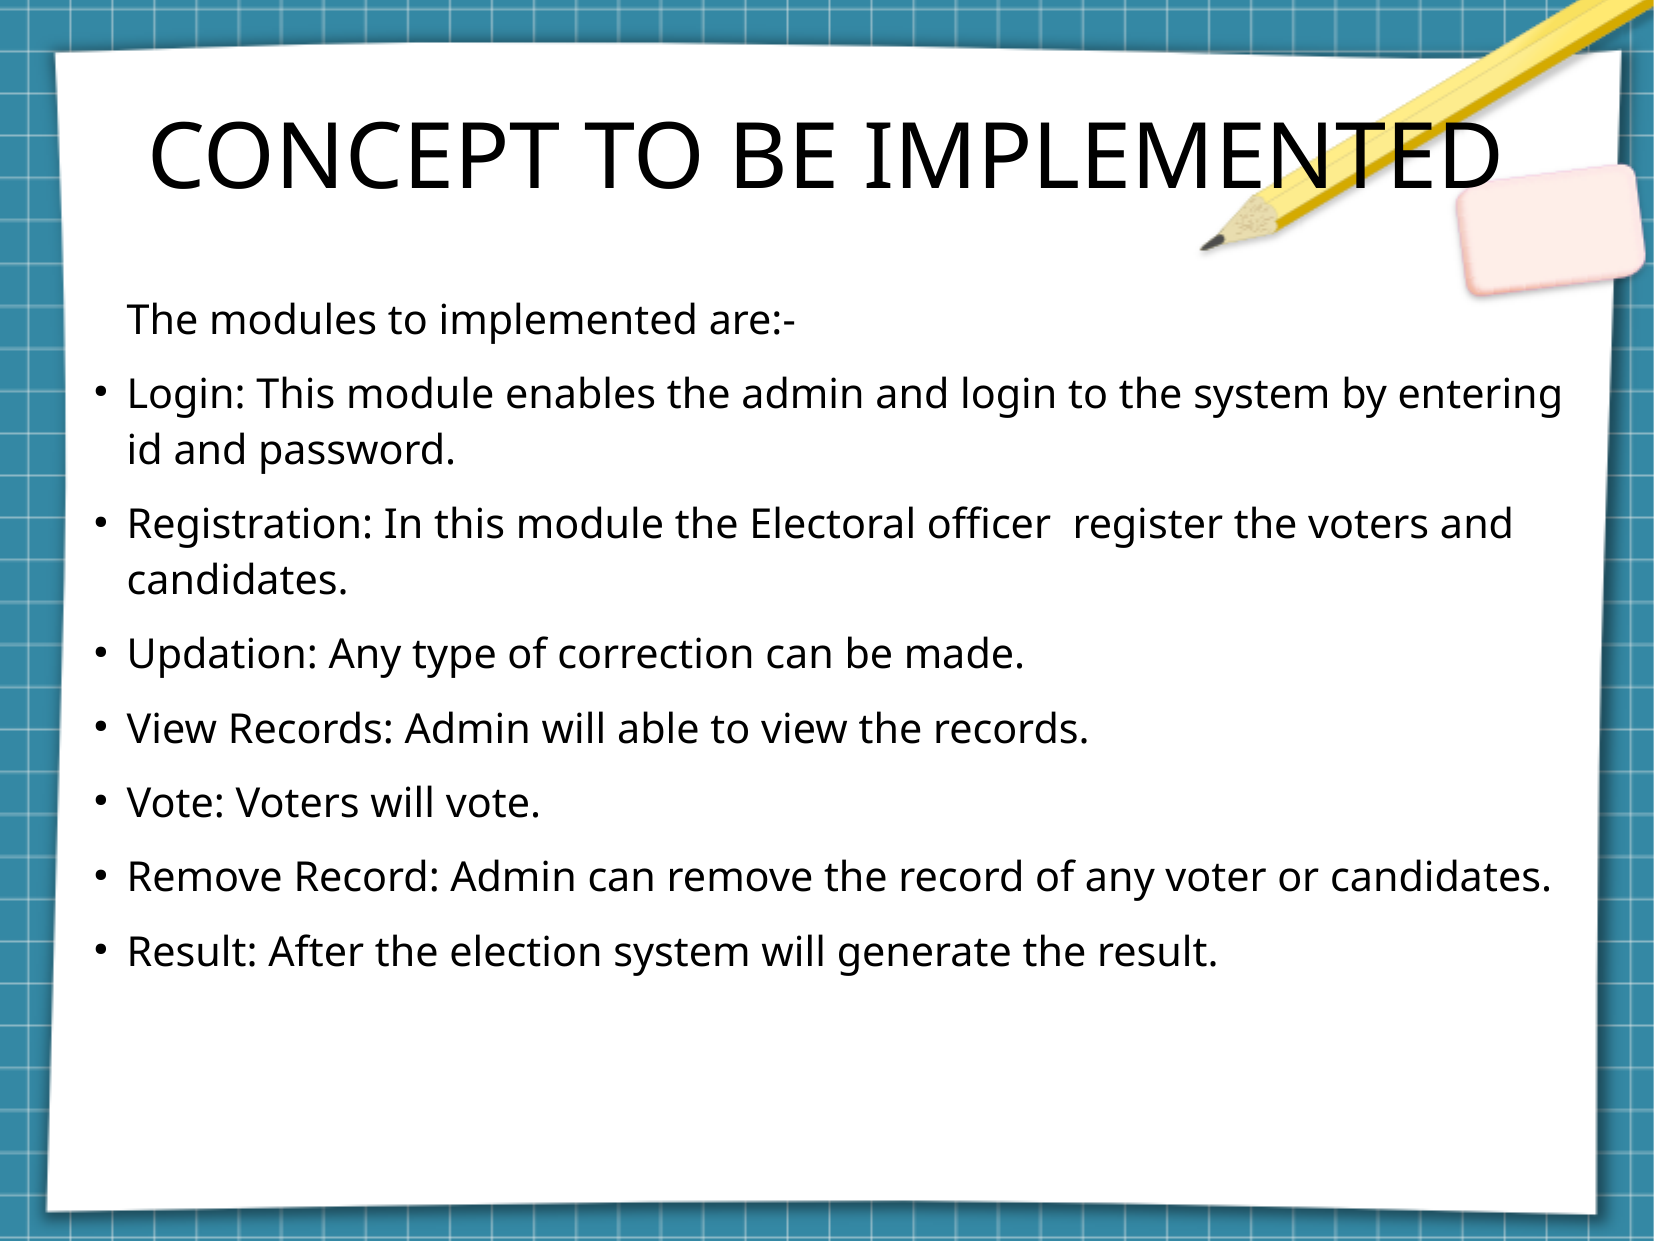

# CONCEPT TO BE IMPLEMENTED
The modules to implemented are:-
Login: This module enables the admin and login to the system by entering id and password.
Registration: In this module the Electoral officer register the voters and candidates.
Updation: Any type of correction can be made.
View Records: Admin will able to view the records.
Vote: Voters will vote.
Remove Record: Admin can remove the record of any voter or candidates.
Result: After the election system will generate the result.